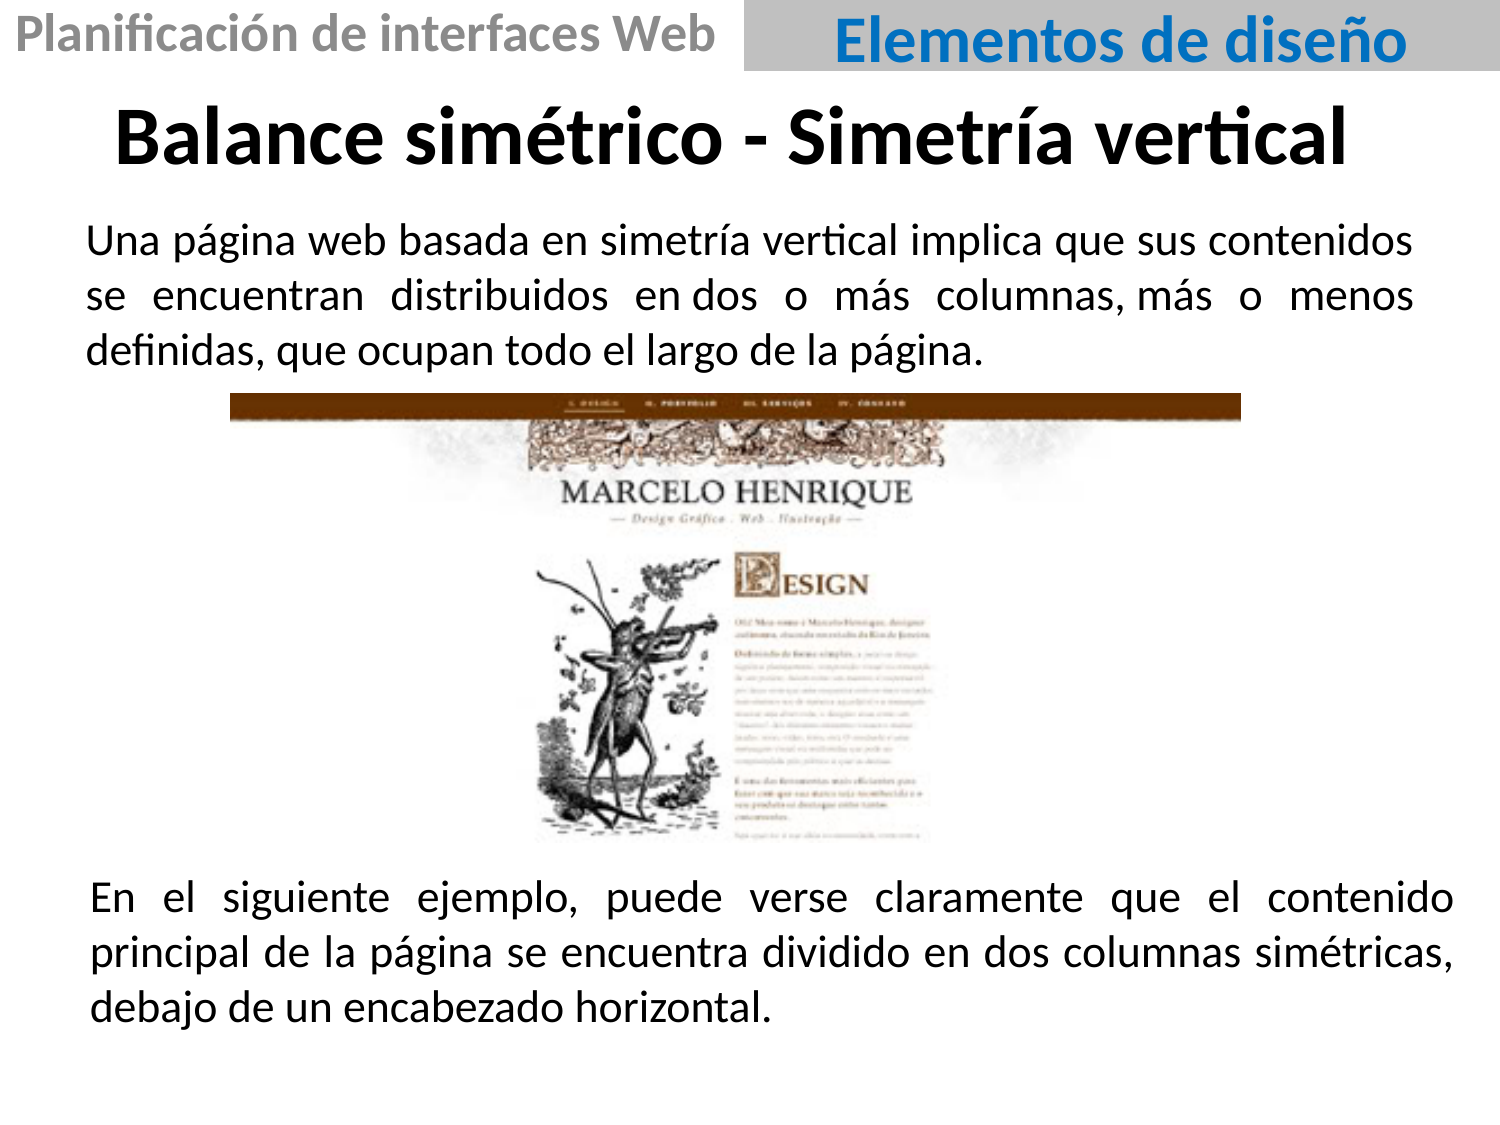

# Planificación de interfaces Web
Elementos de diseño
Balance simétrico - Simetría vertical
Una página web basada en simetría vertical implica que sus contenidos se encuentran distribuidos en dos o más columnas, más o menos definidas, que ocupan todo el largo de la página.
En el siguiente ejemplo, puede verse claramente que el contenido principal de la página se encuentra dividido en dos columnas simétricas, debajo de un encabezado horizontal.